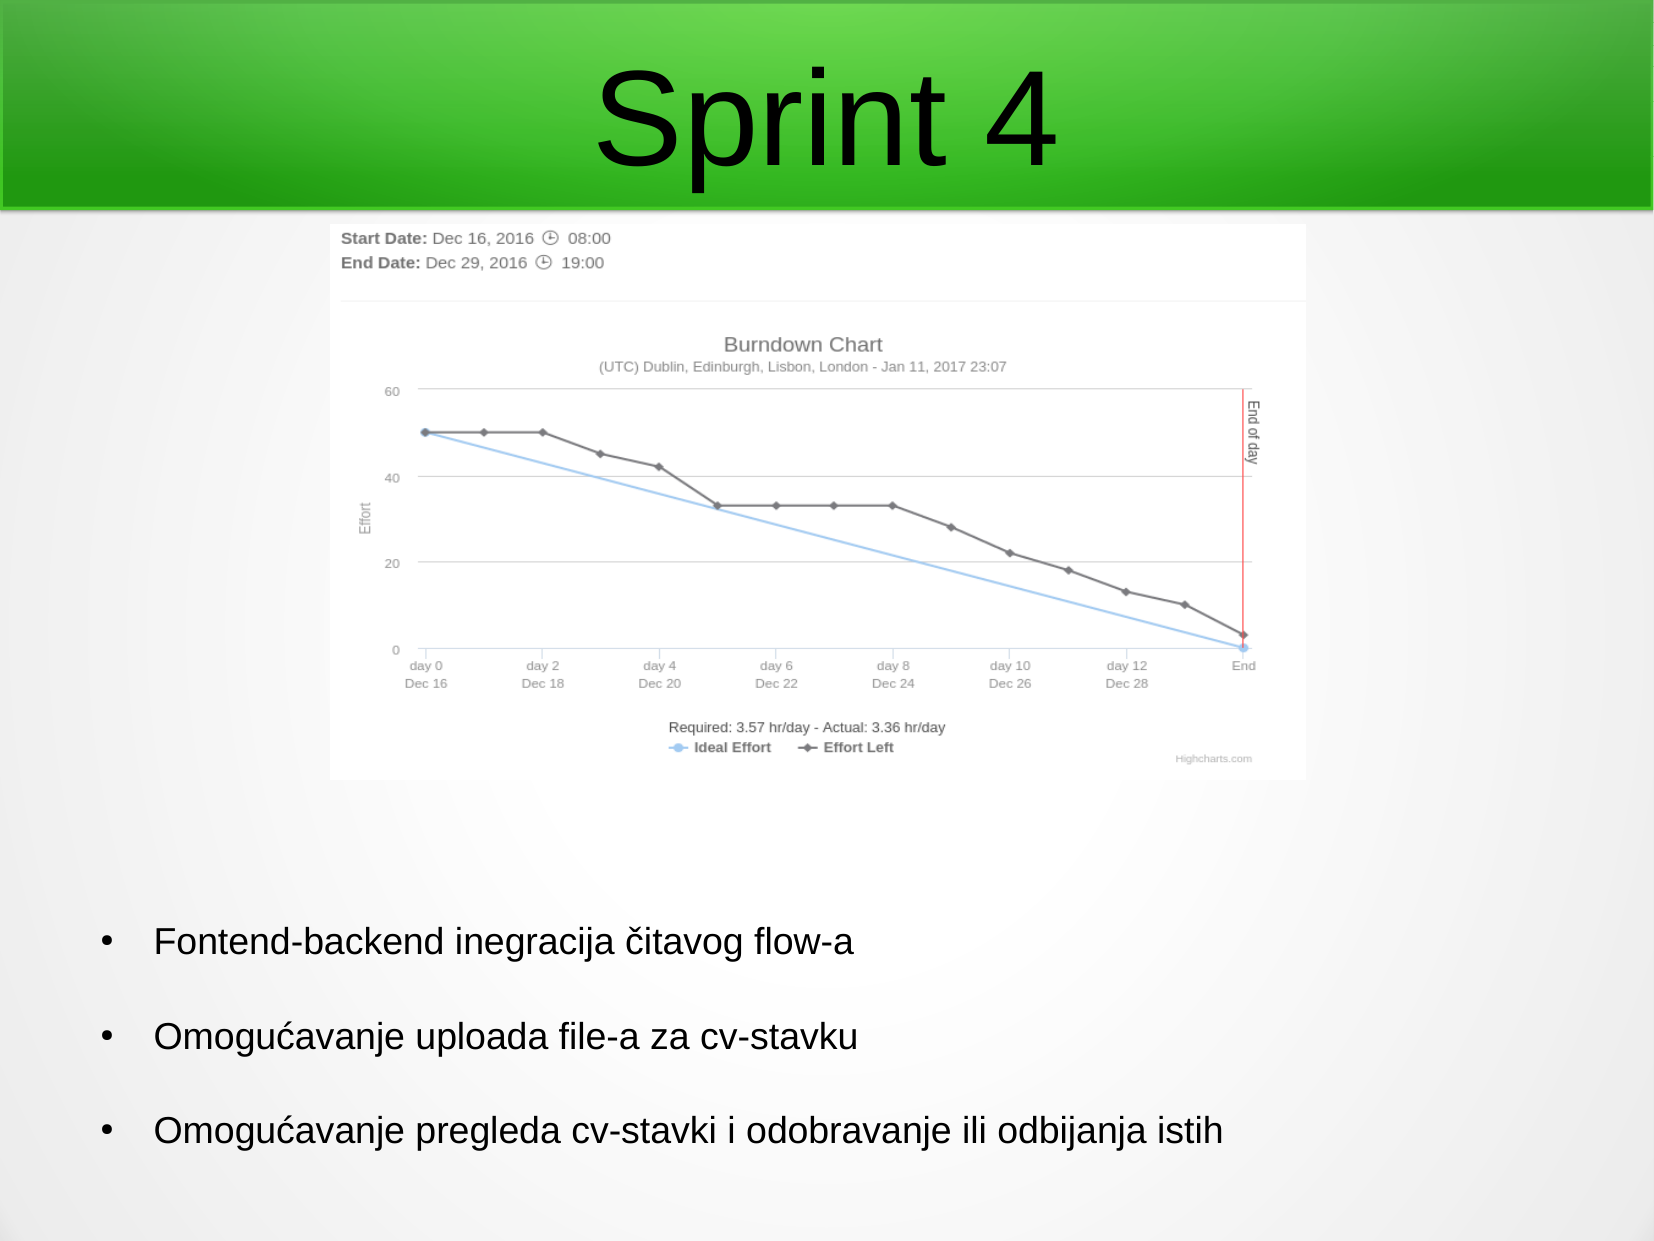

# Sprint 4
Fontend-backend inegracija čitavog flow-a
Omogućavanje uploada file-a za cv-stavku
Omogućavanje pregleda cv-stavki i odobravanje ili odbijanja istih